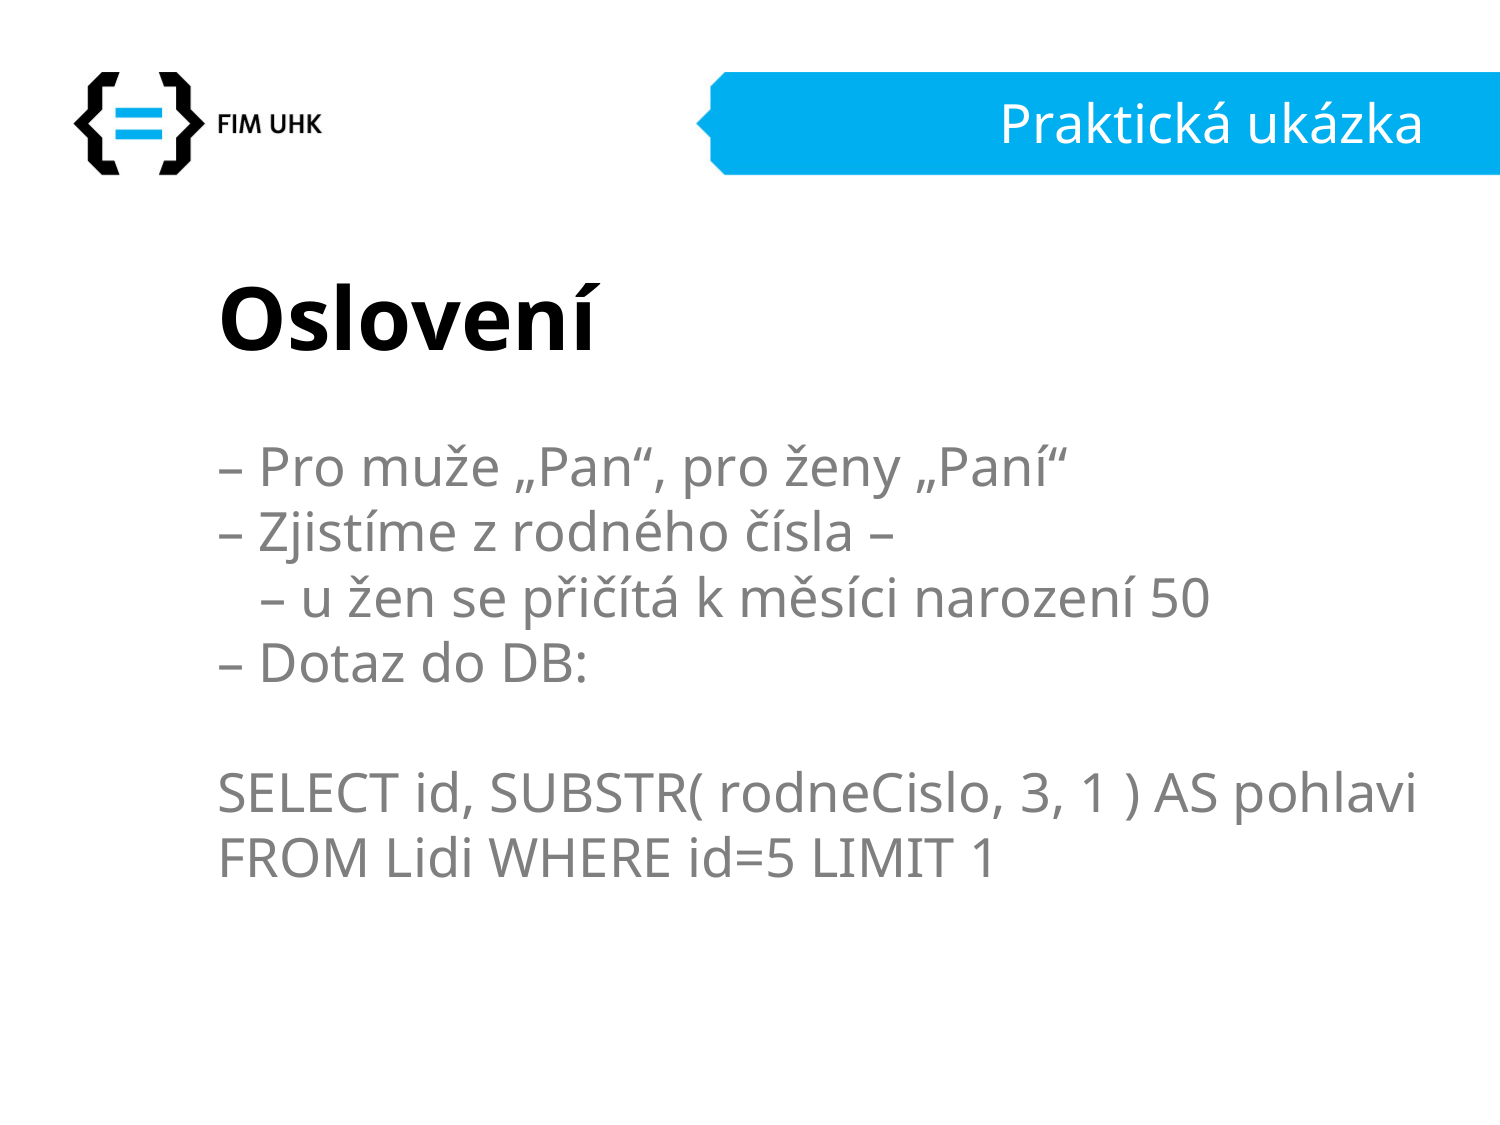

# Praktická ukázka
Oslovení
– Pro muže „Pan“, pro ženy „Paní“
– Zjistíme z rodného čísla –
 – u žen se přičítá k měsíci narození 50
– Dotaz do DB:
SELECT id, SUBSTR( rodneCislo, 3, 1 ) AS pohlavi FROM Lidi WHERE id=5 LIMIT 1